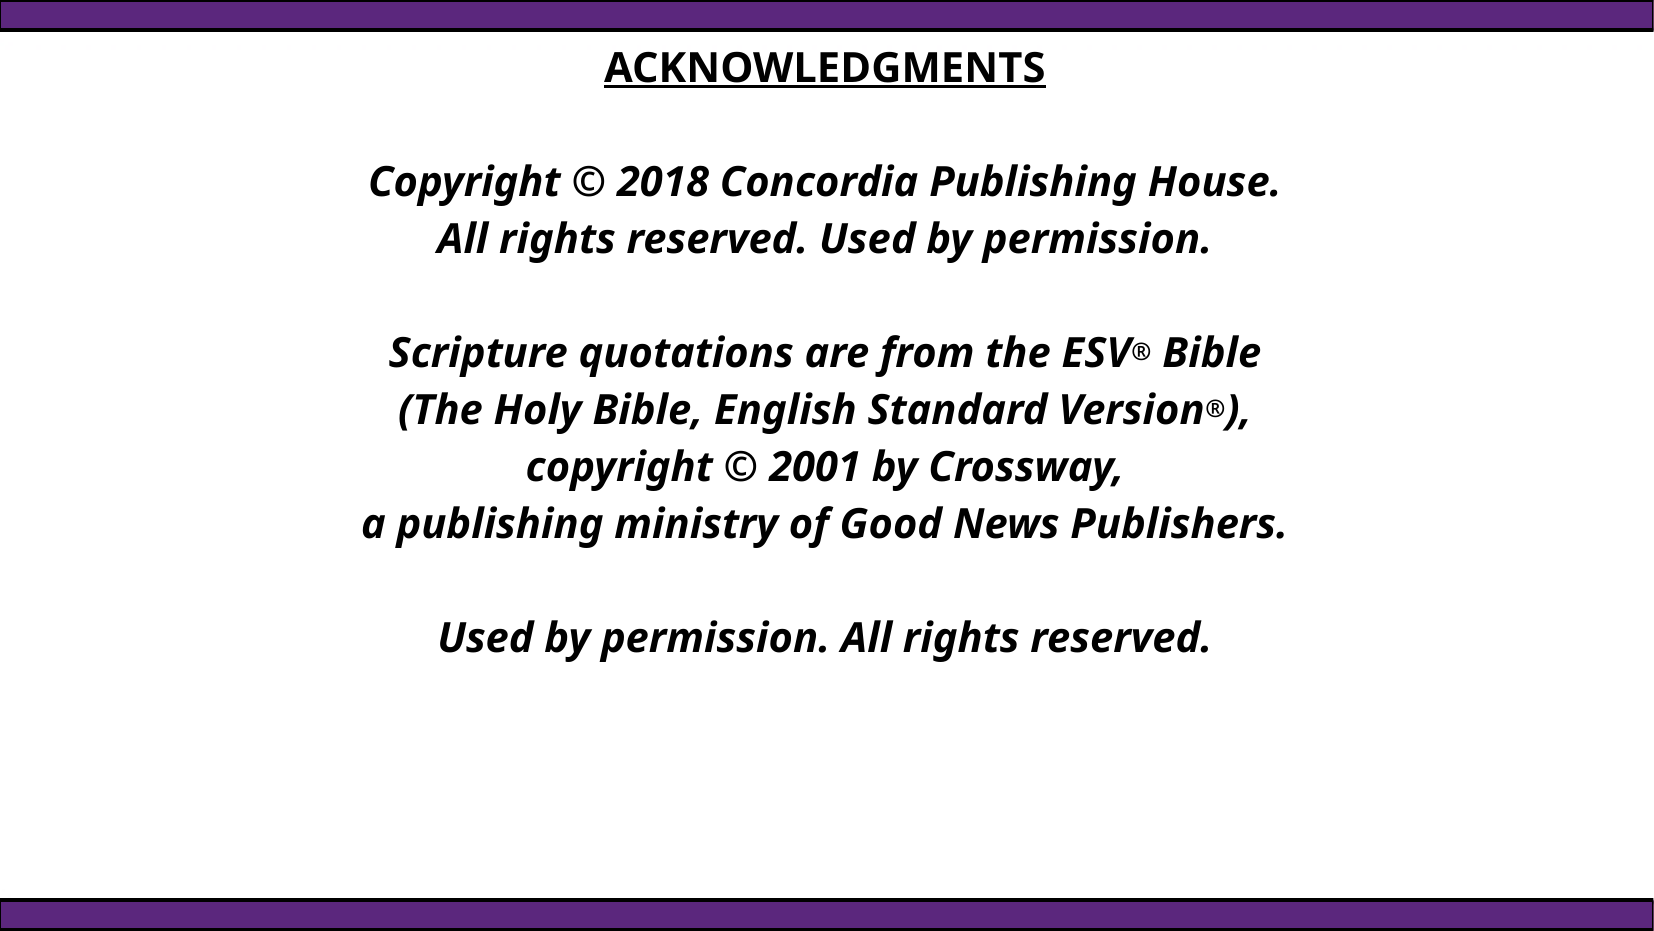

ACKNOWLEDGMENTS
Copyright © 2018 Concordia Publishing House.
All rights reserved. Used by permission.
Scripture quotations are from the ESV® Bible
(The Holy Bible, English Standard Version®),
copyright © 2001 by Crossway,
a publishing ministry of Good News Publishers.
Used by permission. All rights reserved.